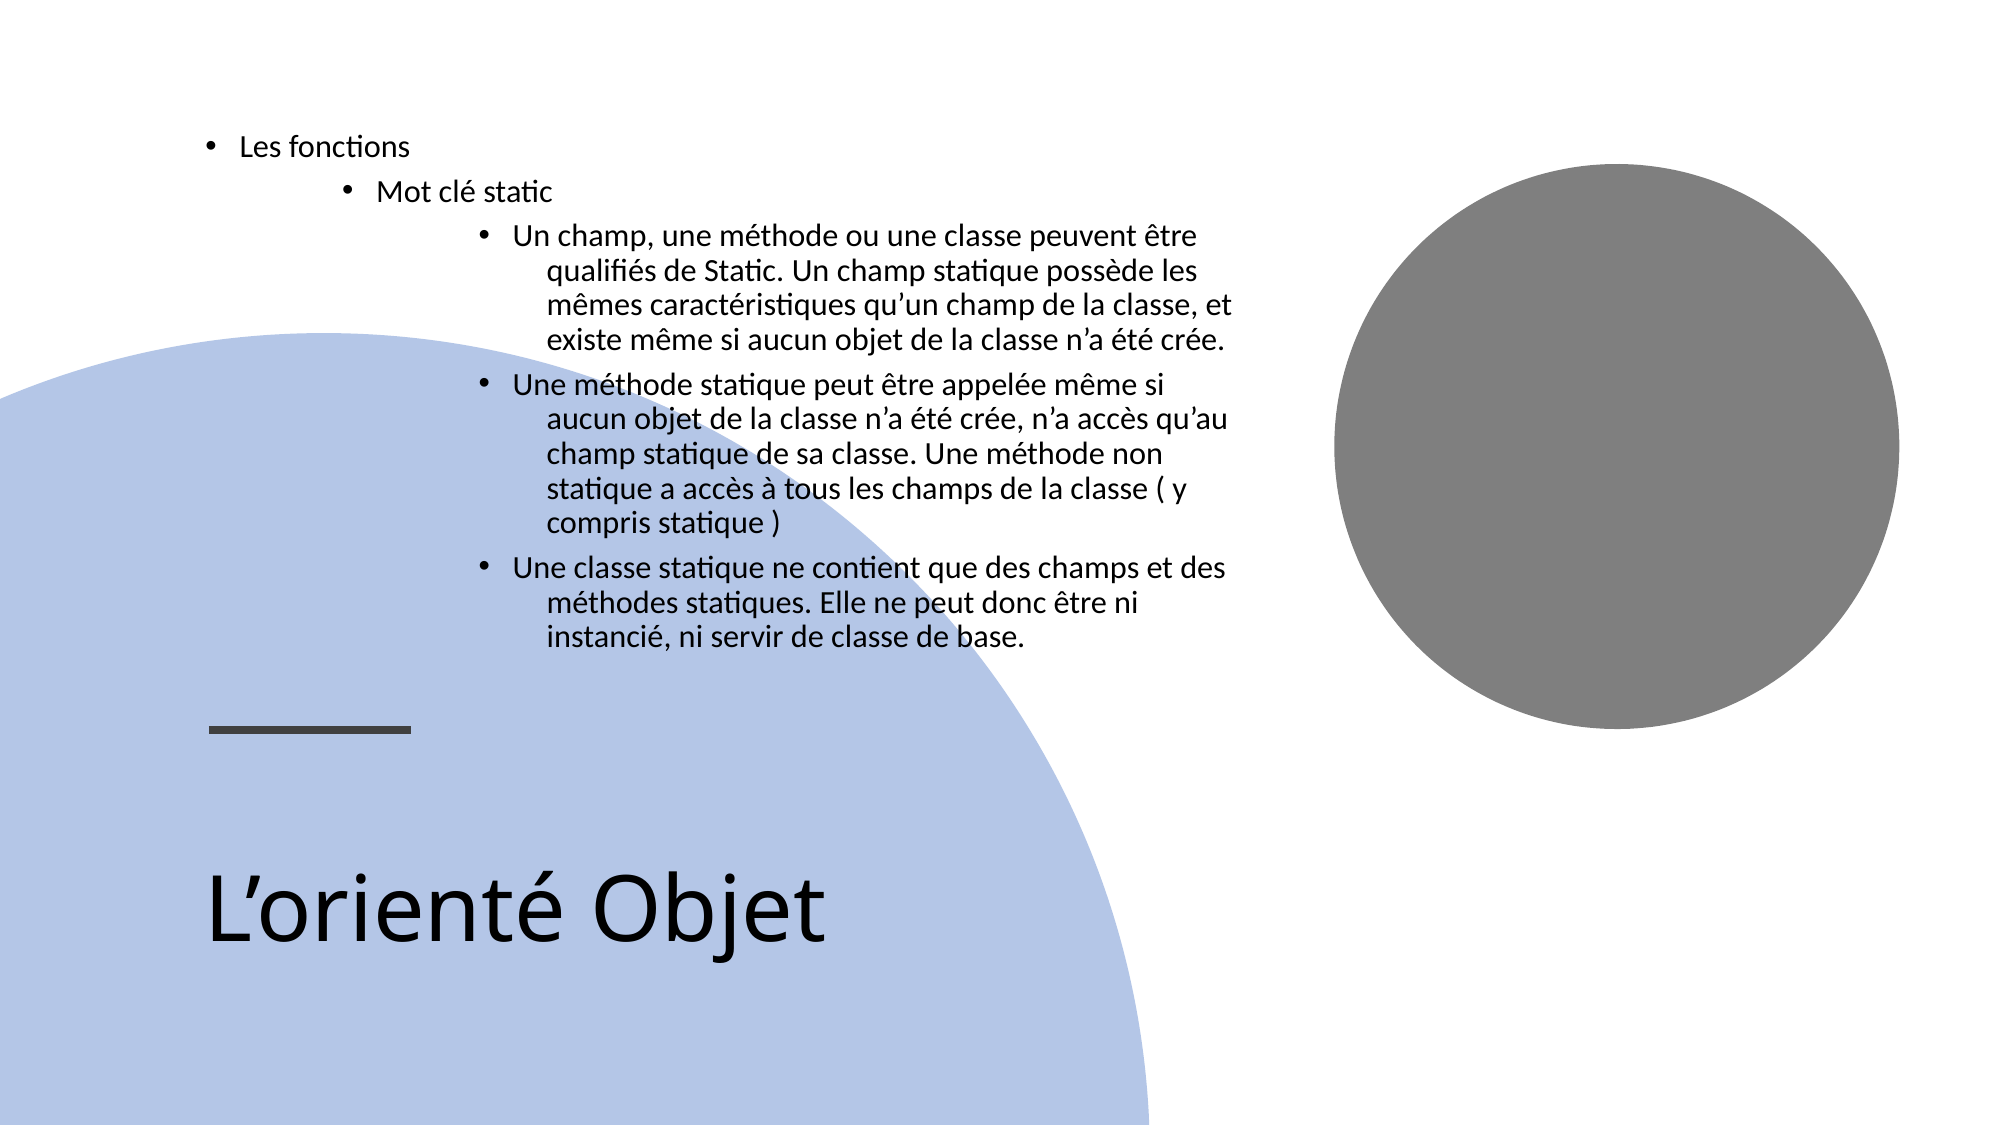

Les fonctions
Mot clé static
Un champ, une méthode ou une classe peuvent être qualifiés de Static. Un champ statique possède les mêmes caractéristiques qu’un champ de la classe, et existe même si aucun objet de la classe n’a été crée.
Une méthode statique peut être appelée même si aucun objet de la classe n’a été crée, n’a accès qu’au champ statique de sa classe. Une méthode non statique a accès à tous les champs de la classe ( y compris statique )
Une classe statique ne contient que des champs et des méthodes statiques. Elle ne peut donc être ni instancié, ni servir de classe de base.
# L’orienté Objet